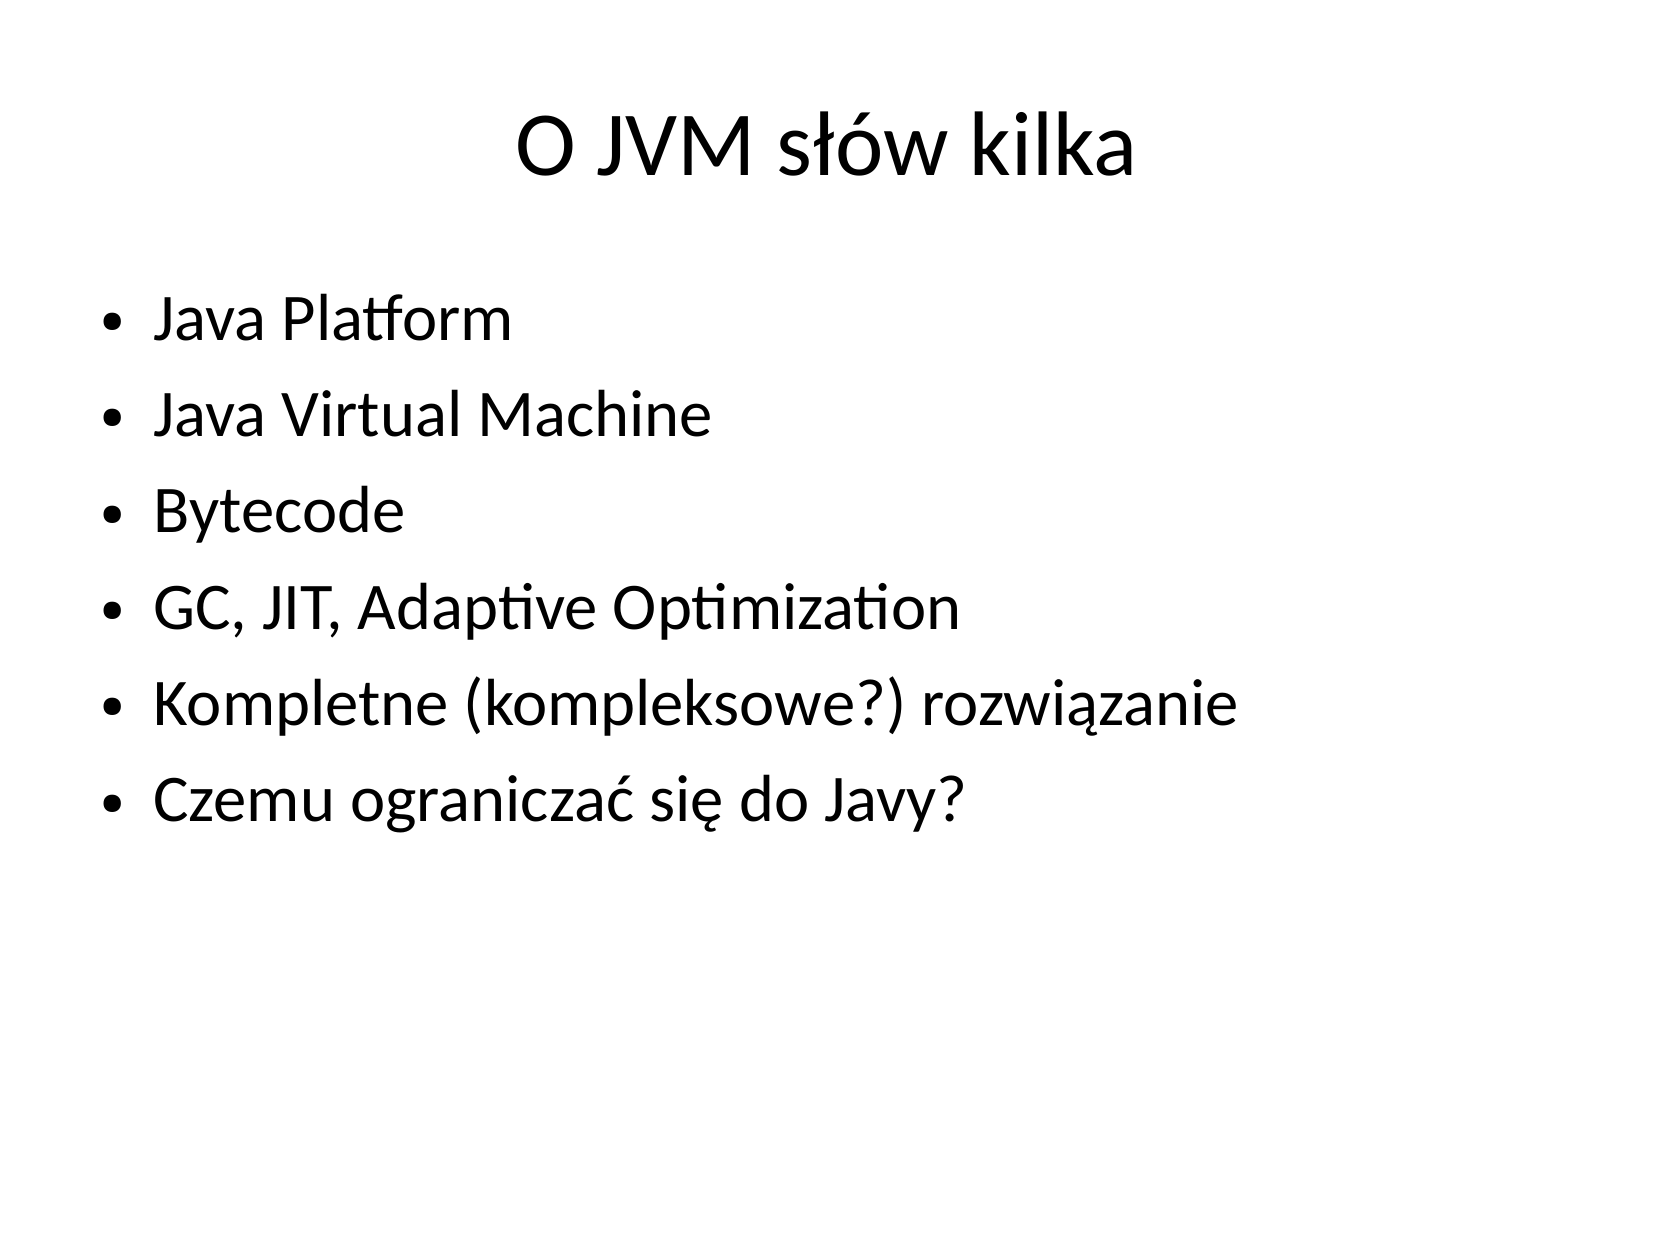

# O JVM słów kilka
Java Platform
Java Virtual Machine
Bytecode
GC, JIT, Adaptive Optimization
Kompletne (kompleksowe?) rozwiązanie
Czemu ograniczać się do Javy?